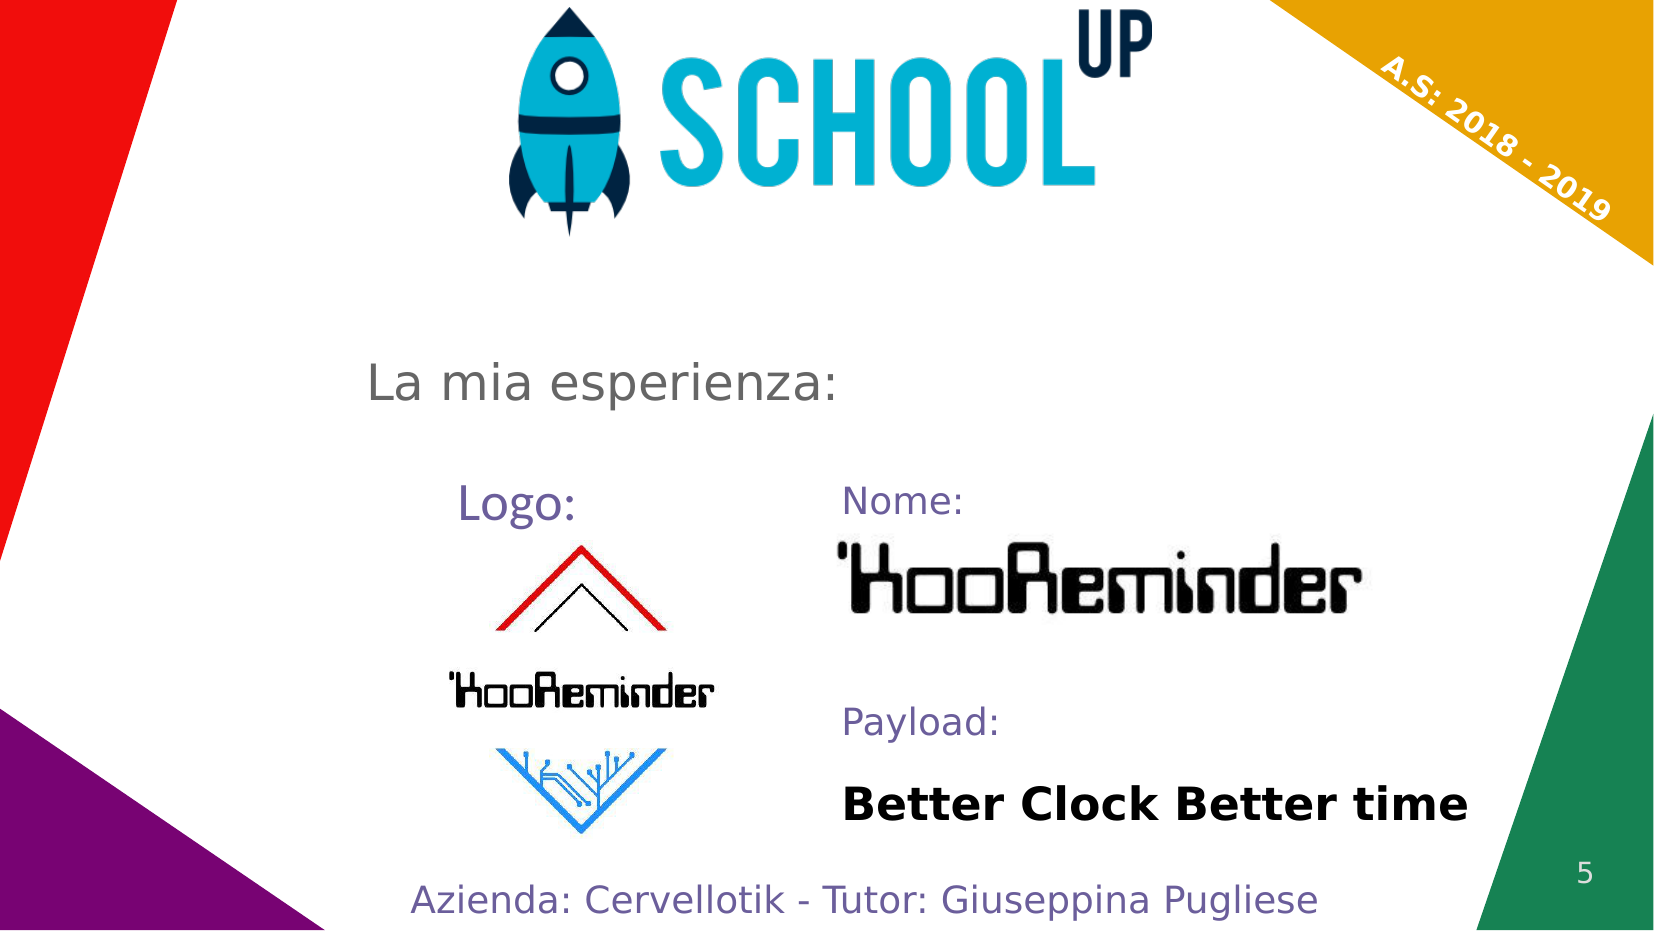

A.S: 2018 - 2019
# La mia esperienza:
Logo:
Nome:
Payload:
Better Clock Better time
5
Azienda: Cervellotik - Tutor: Giuseppina Pugliese